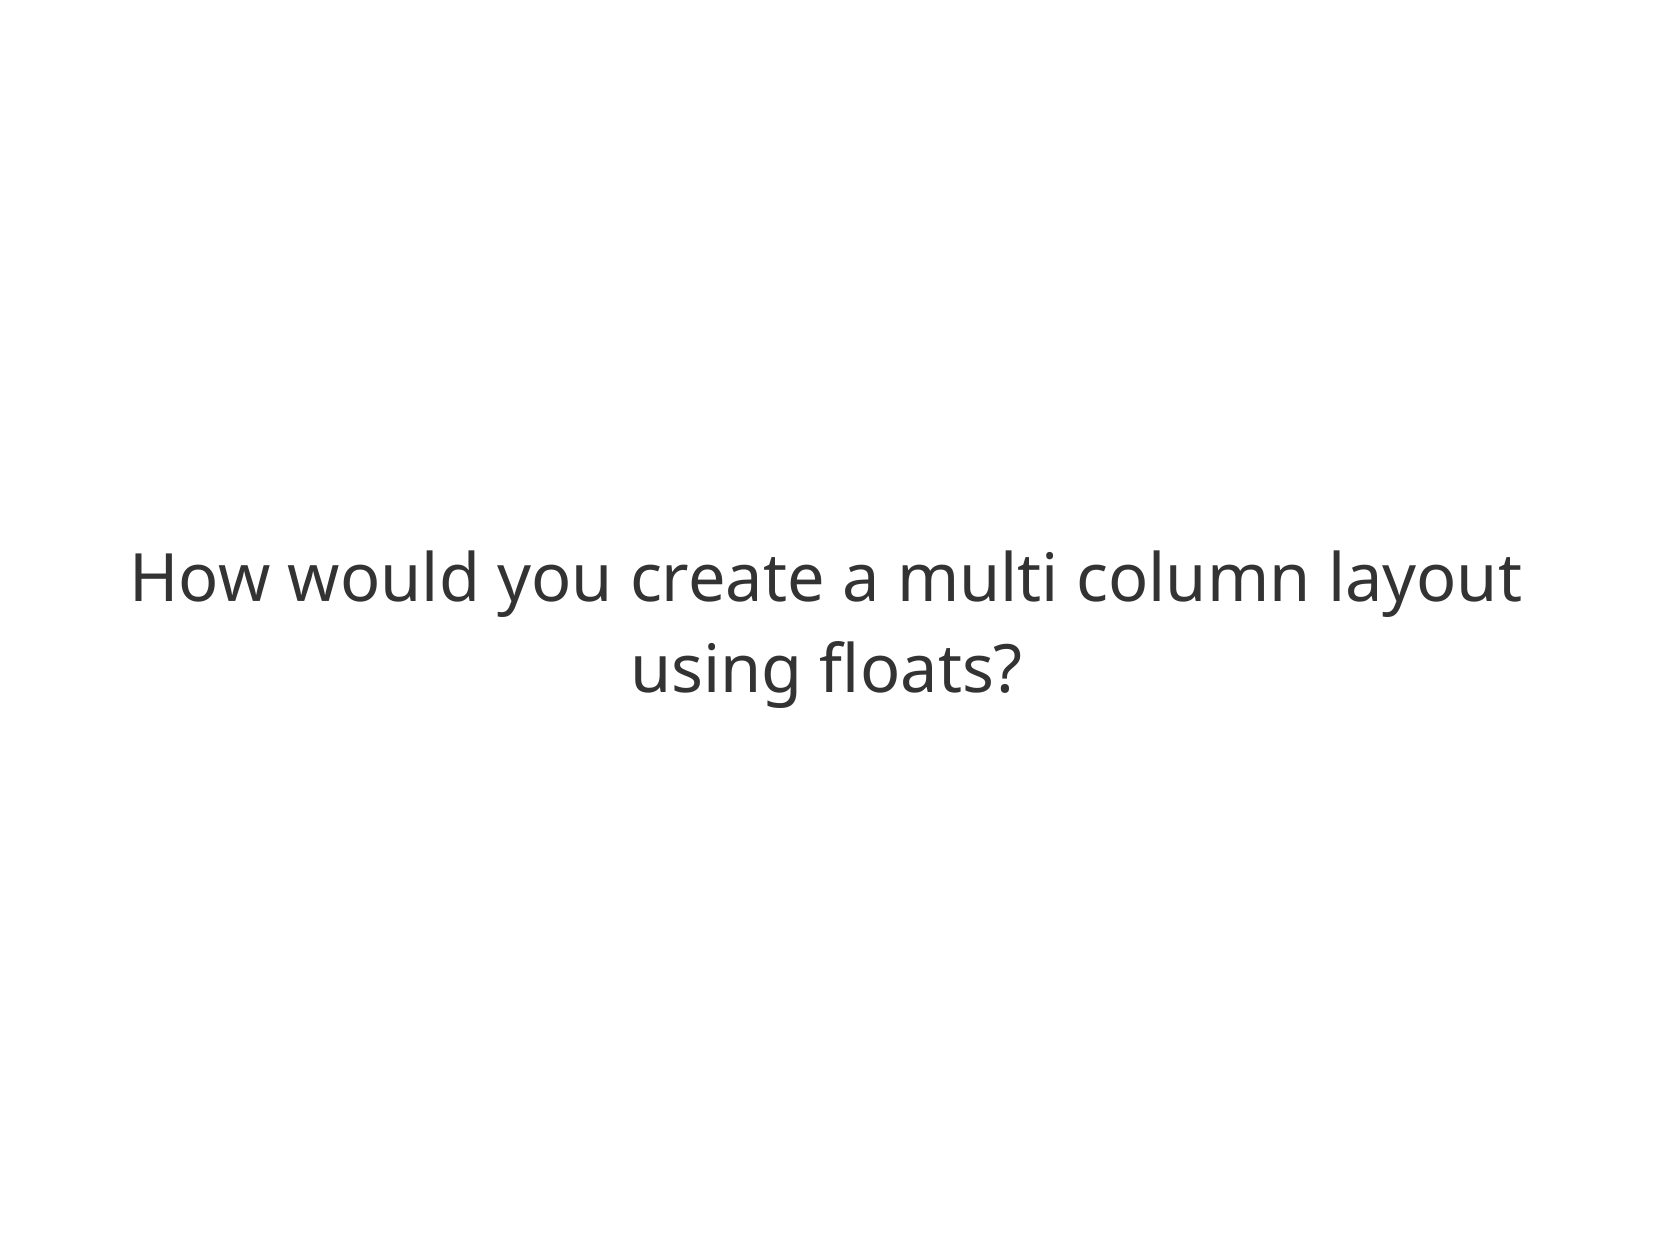

# How would you create a multi column layout using floats?